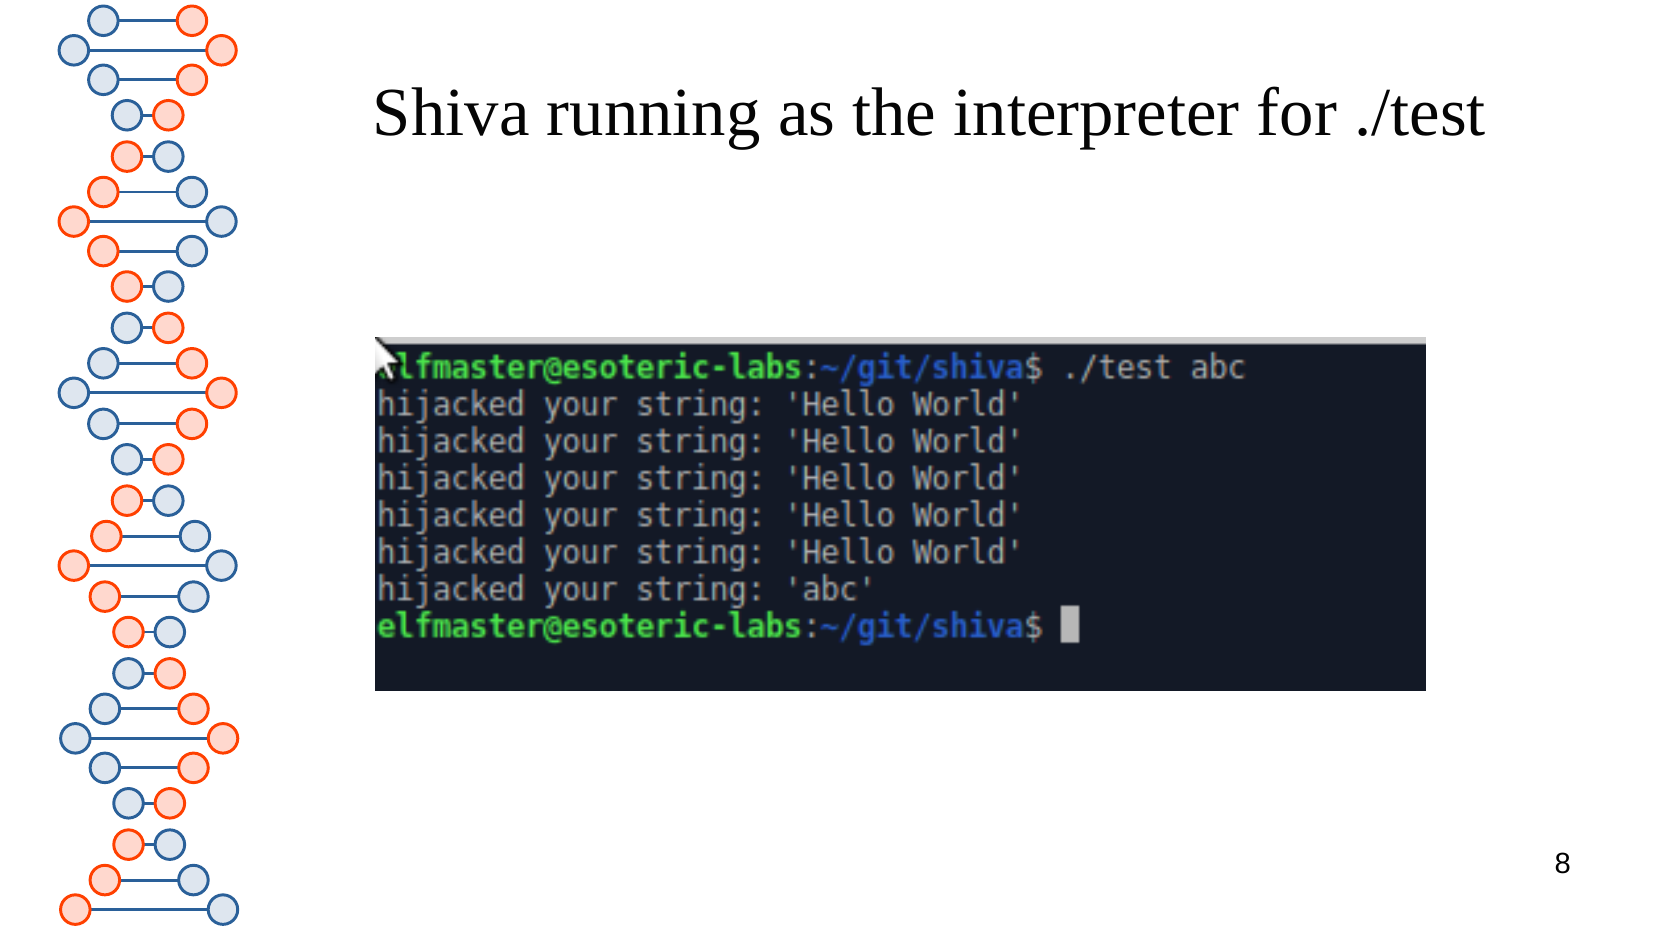

# Shiva running as the interpreter for ./test
8